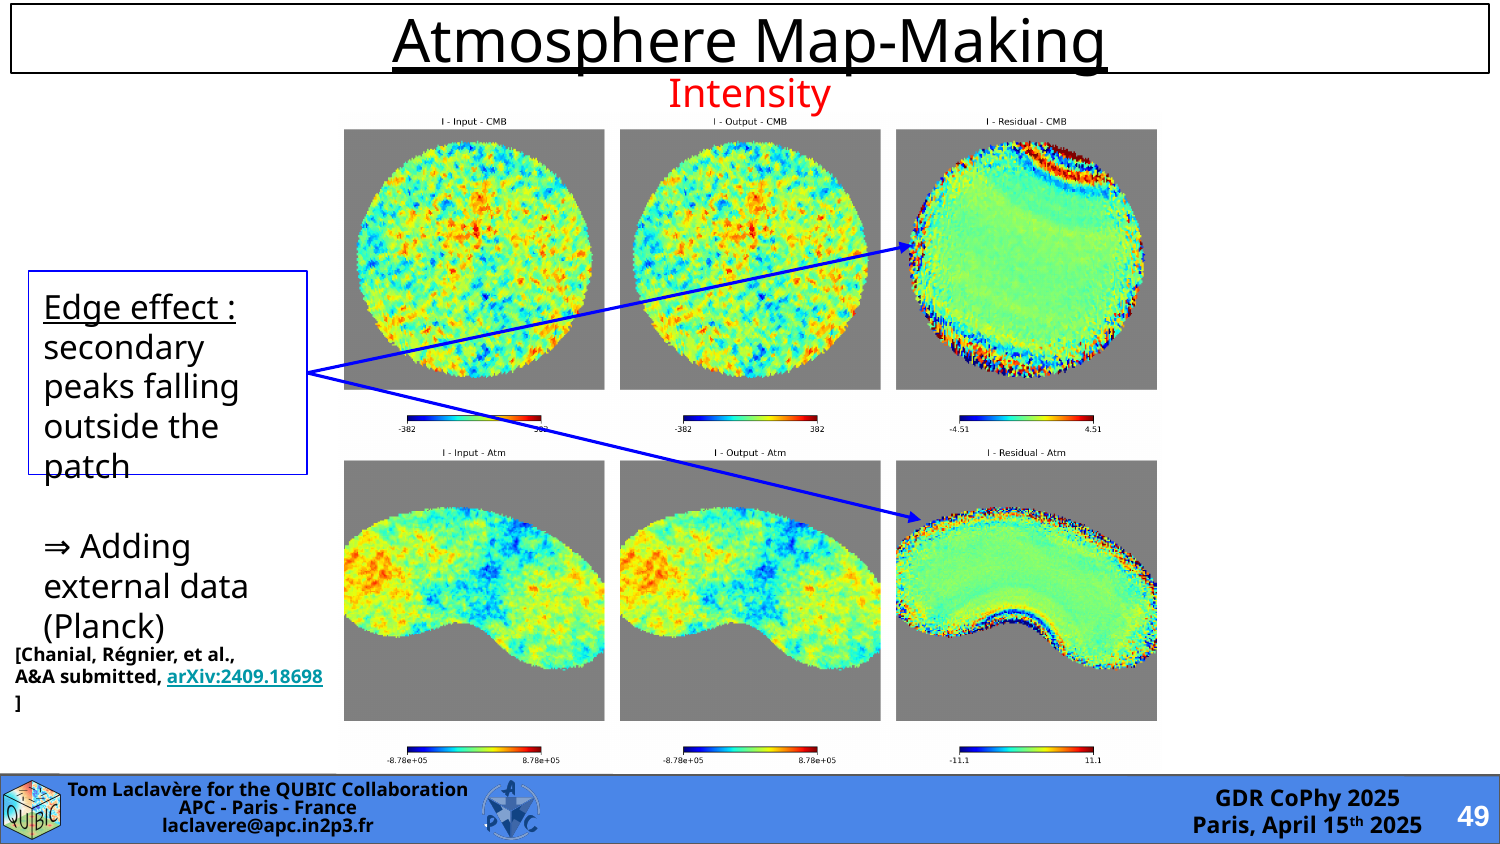

# Atmosphere Map-Making
Intensity
Edge effect : secondary peaks falling outside the patch
⇒ Adding external data
(Planck)
[Chanial, Régnier, et al.,
A&A submitted, arXiv:2409.18698]